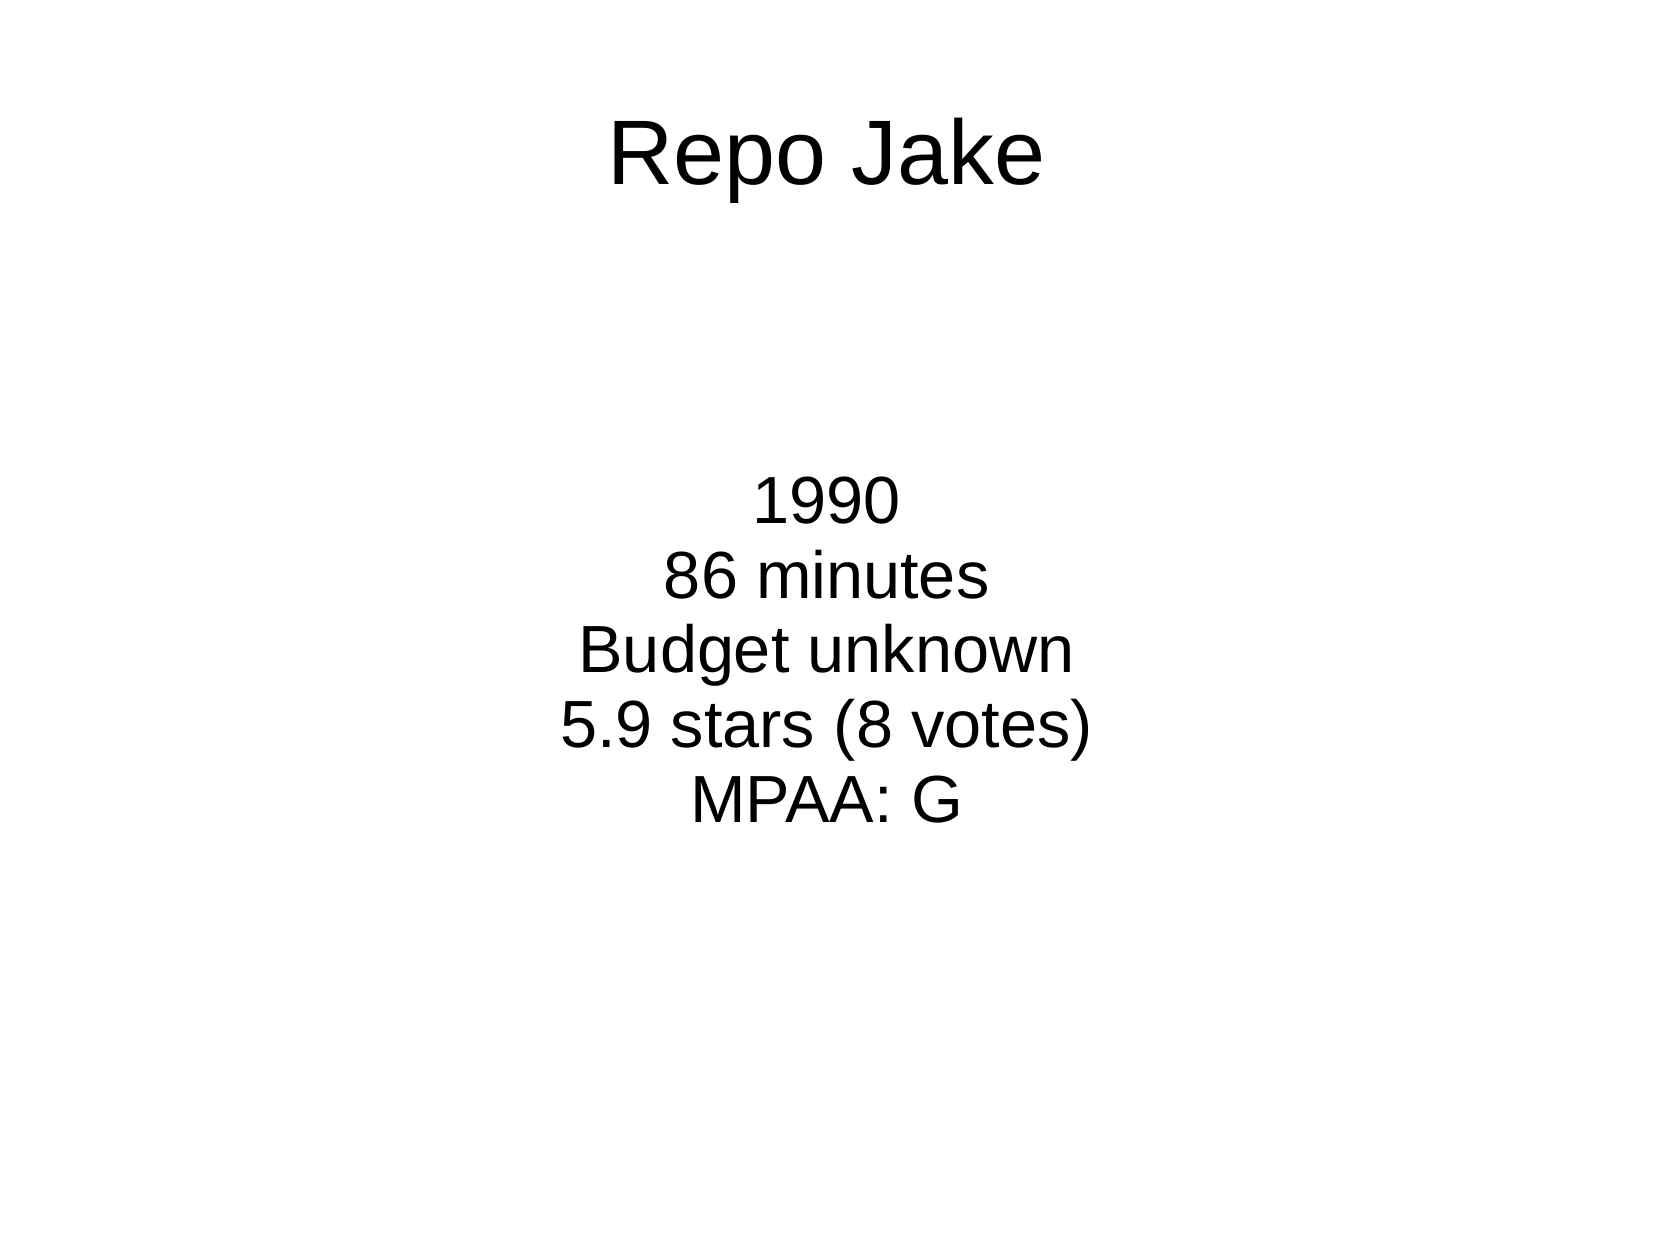

# Repo Jake
1990
86 minutes
Budget unknown
5.9 stars (8 votes)
MPAA: G